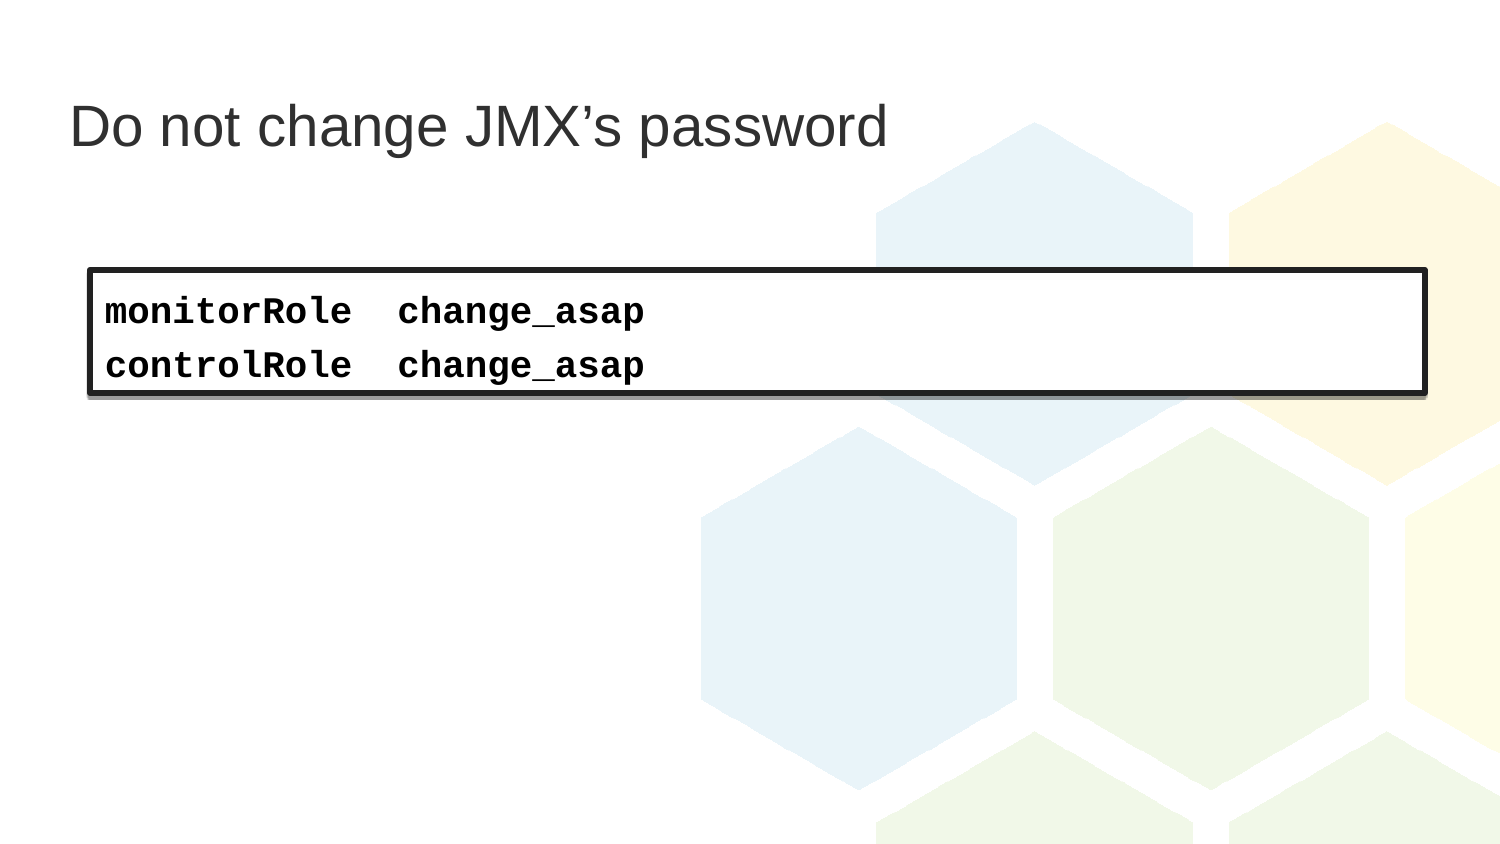

# Do not change JMX’s password
monitorRole change_asap
controlRole change_asap